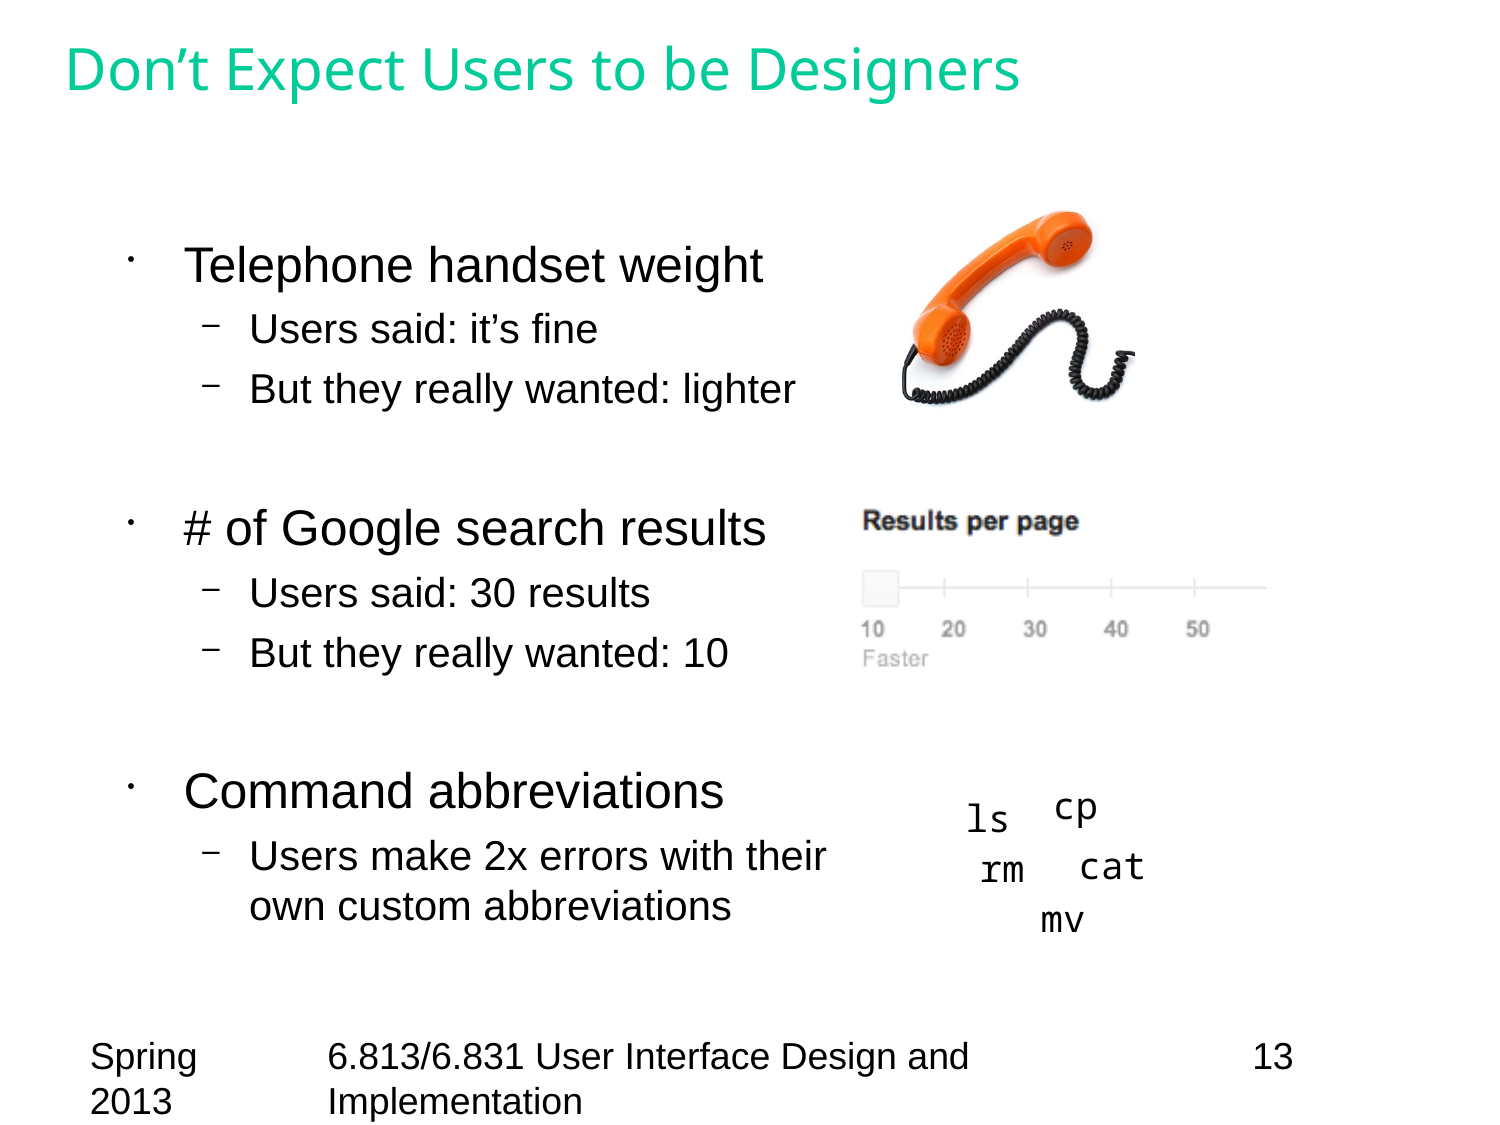

# Don’t Expect Users to be Designers
Telephone handset weight
Users said: it’s fine
But they really wanted: lighter
# of Google search results
Users said: 30 results
But they really wanted: 10
Command abbreviations
Users make 2x errors with their
own custom abbreviations
cp
ls
cat
rm
mv
Spring 2013
6.813/6.831 User Interface Design and Implementation